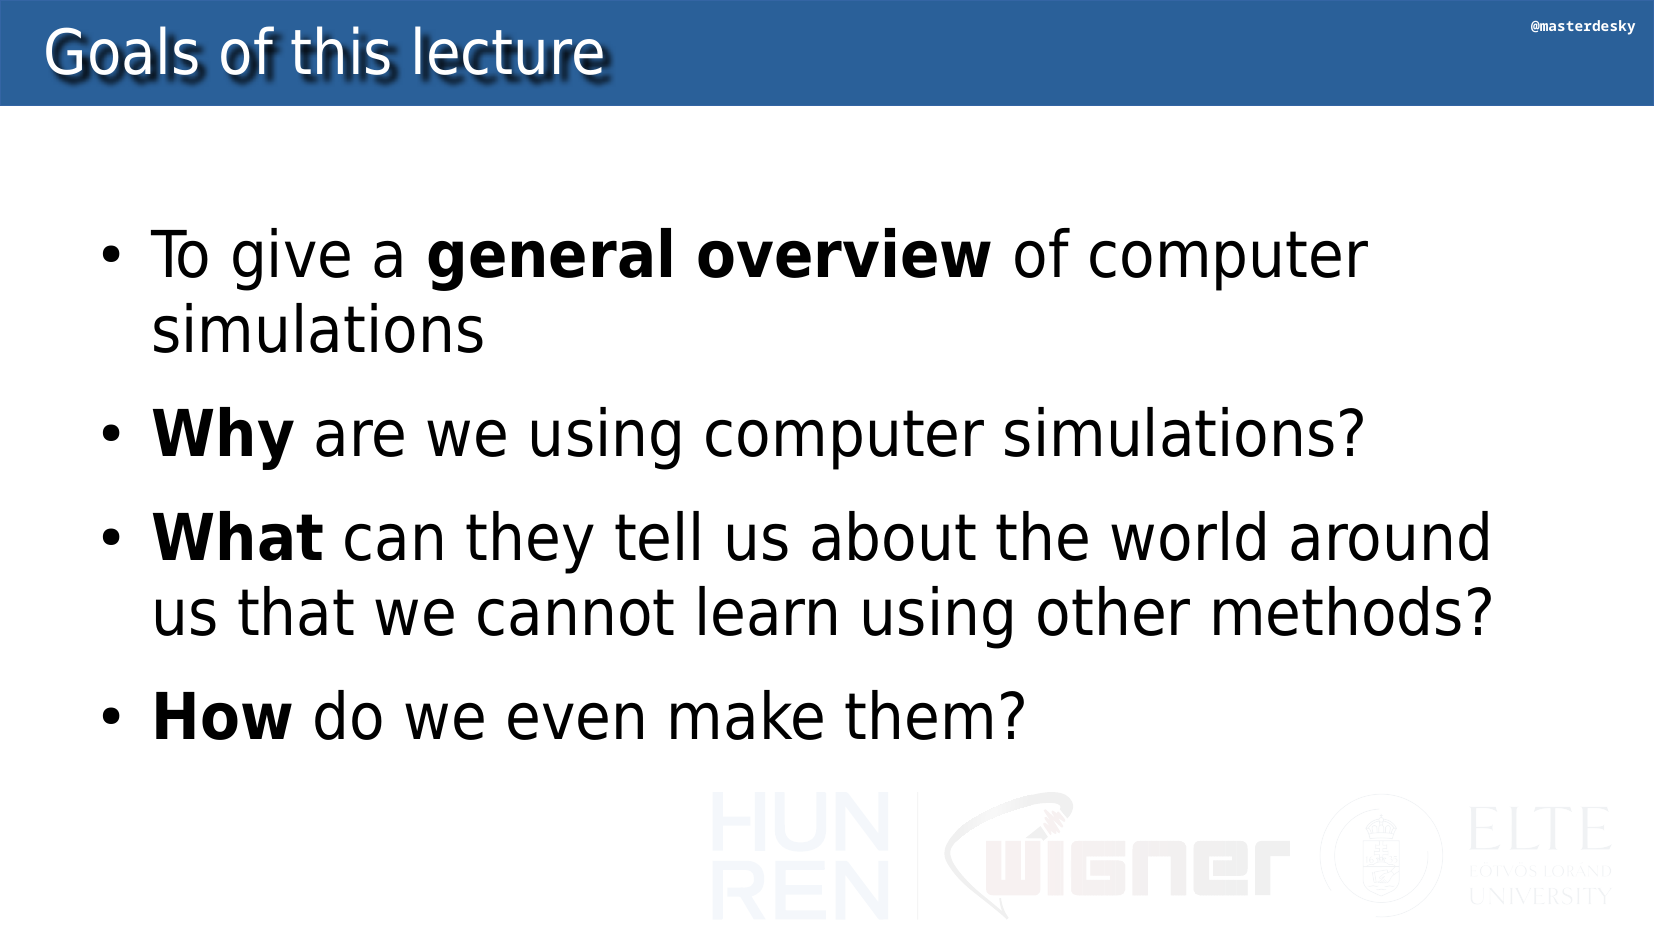

Goals of this lecture
@masterdesky
# To give a general overview of computer simulations
Why are we using computer simulations?
What can they tell us about the world around us that we cannot learn using other methods?
How do we even make them?